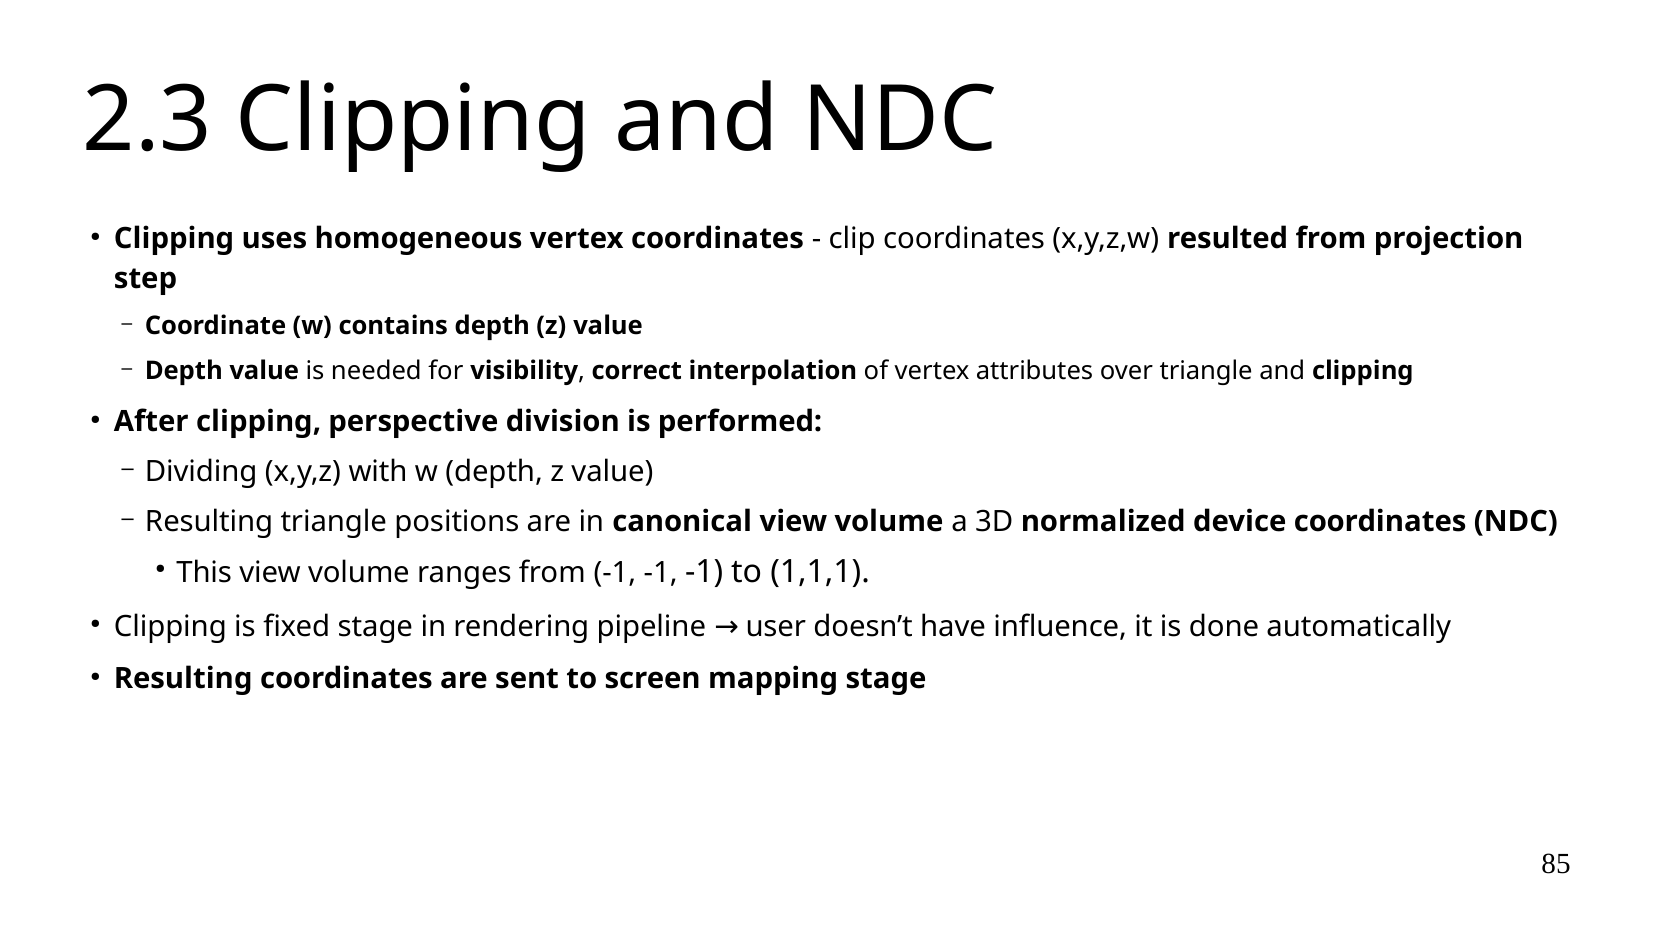

# 2.3 Clipping and NDC
Clipping uses homogeneous vertex coordinates - clip coordinates (x,y,z,w) resulted from projection step
Coordinate (w) contains depth (z) value
Depth value is needed for visibility, correct interpolation of vertex attributes over triangle and clipping
After clipping, perspective division is performed:
Dividing (x,y,z) with w (depth, z value)
Resulting triangle positions are in canonical view volume a 3D normalized device coordinates (NDC)
This view volume ranges from (-1, -1, -1) to (1,1,1).
Clipping is fixed stage in rendering pipeline → user doesn’t have influence, it is done automatically
Resulting coordinates are sent to screen mapping stage
85